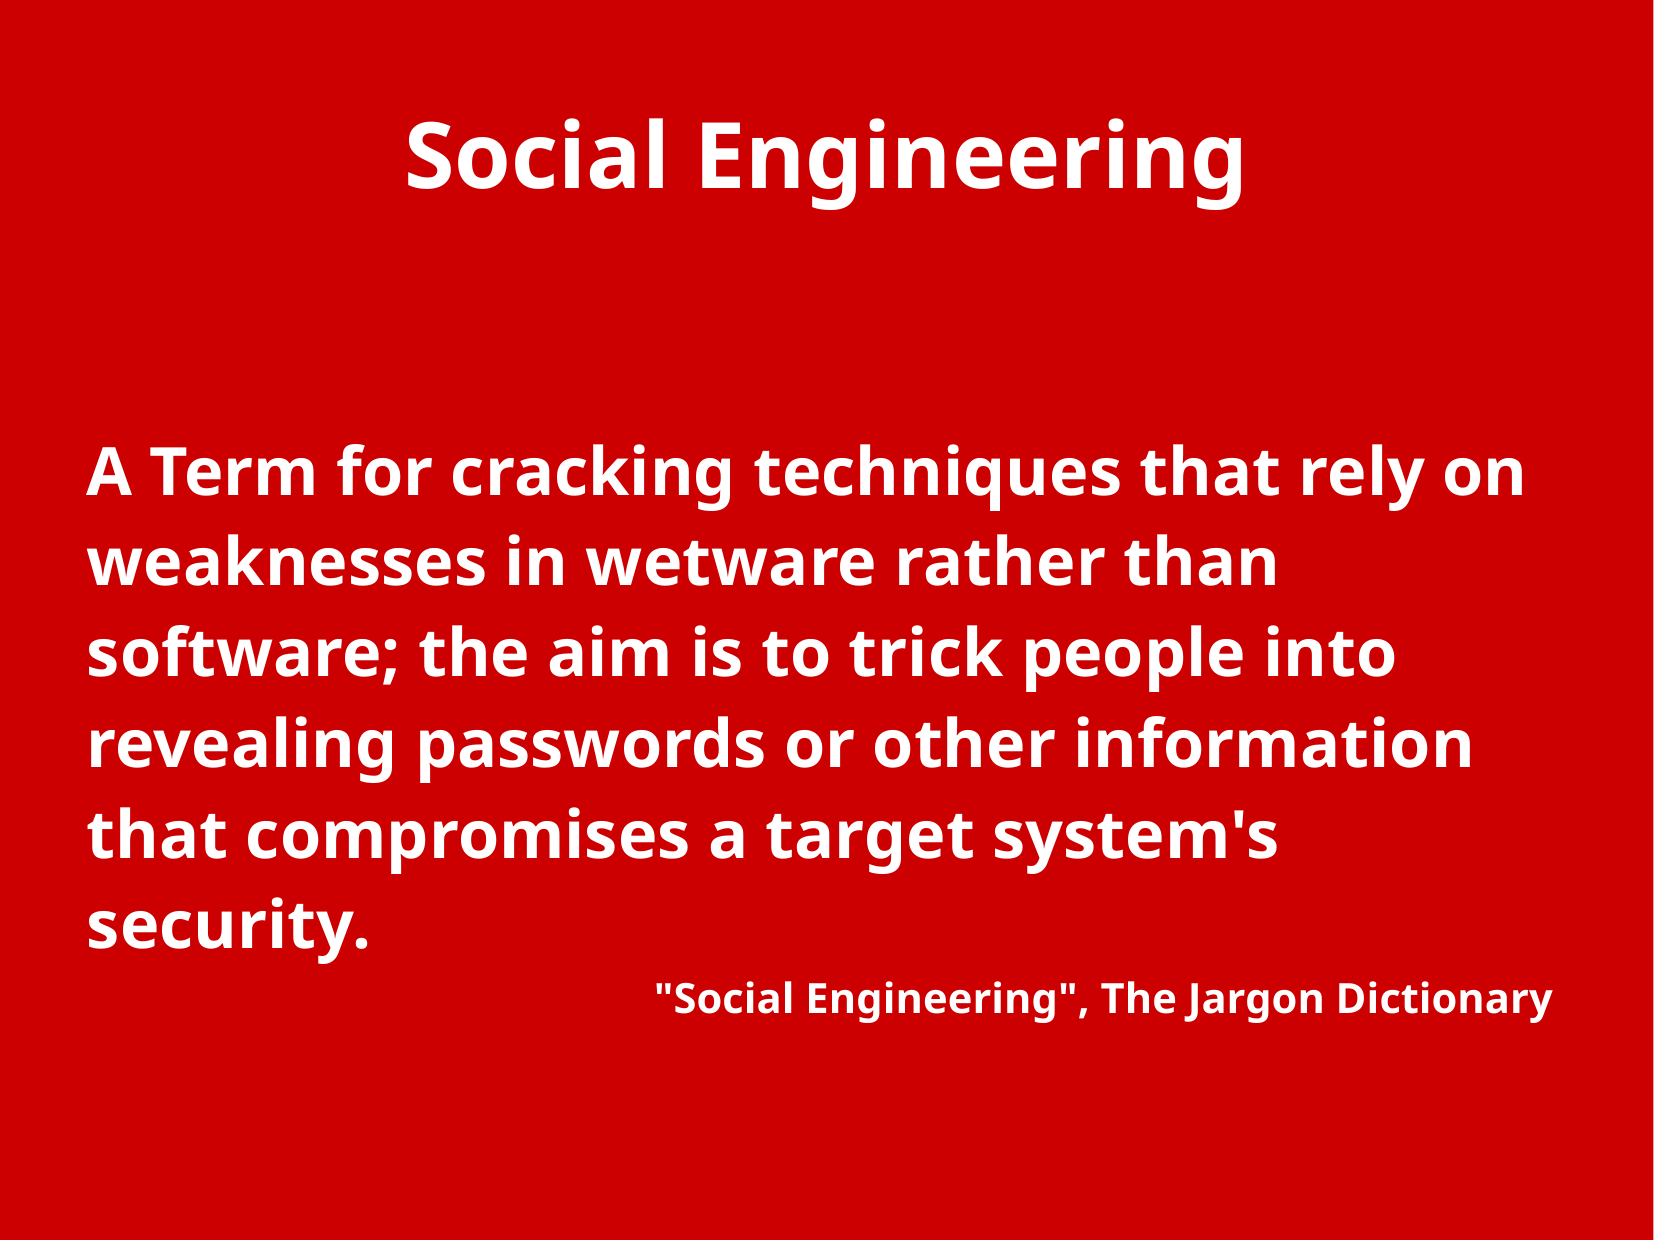

Social Engineering
# A Term for cracking techniques that rely on weaknesses in wetware rather than software; the aim is to trick people into revealing passwords or other information that compromises a target system's security.
"Social Engineering", The Jargon Dictionary